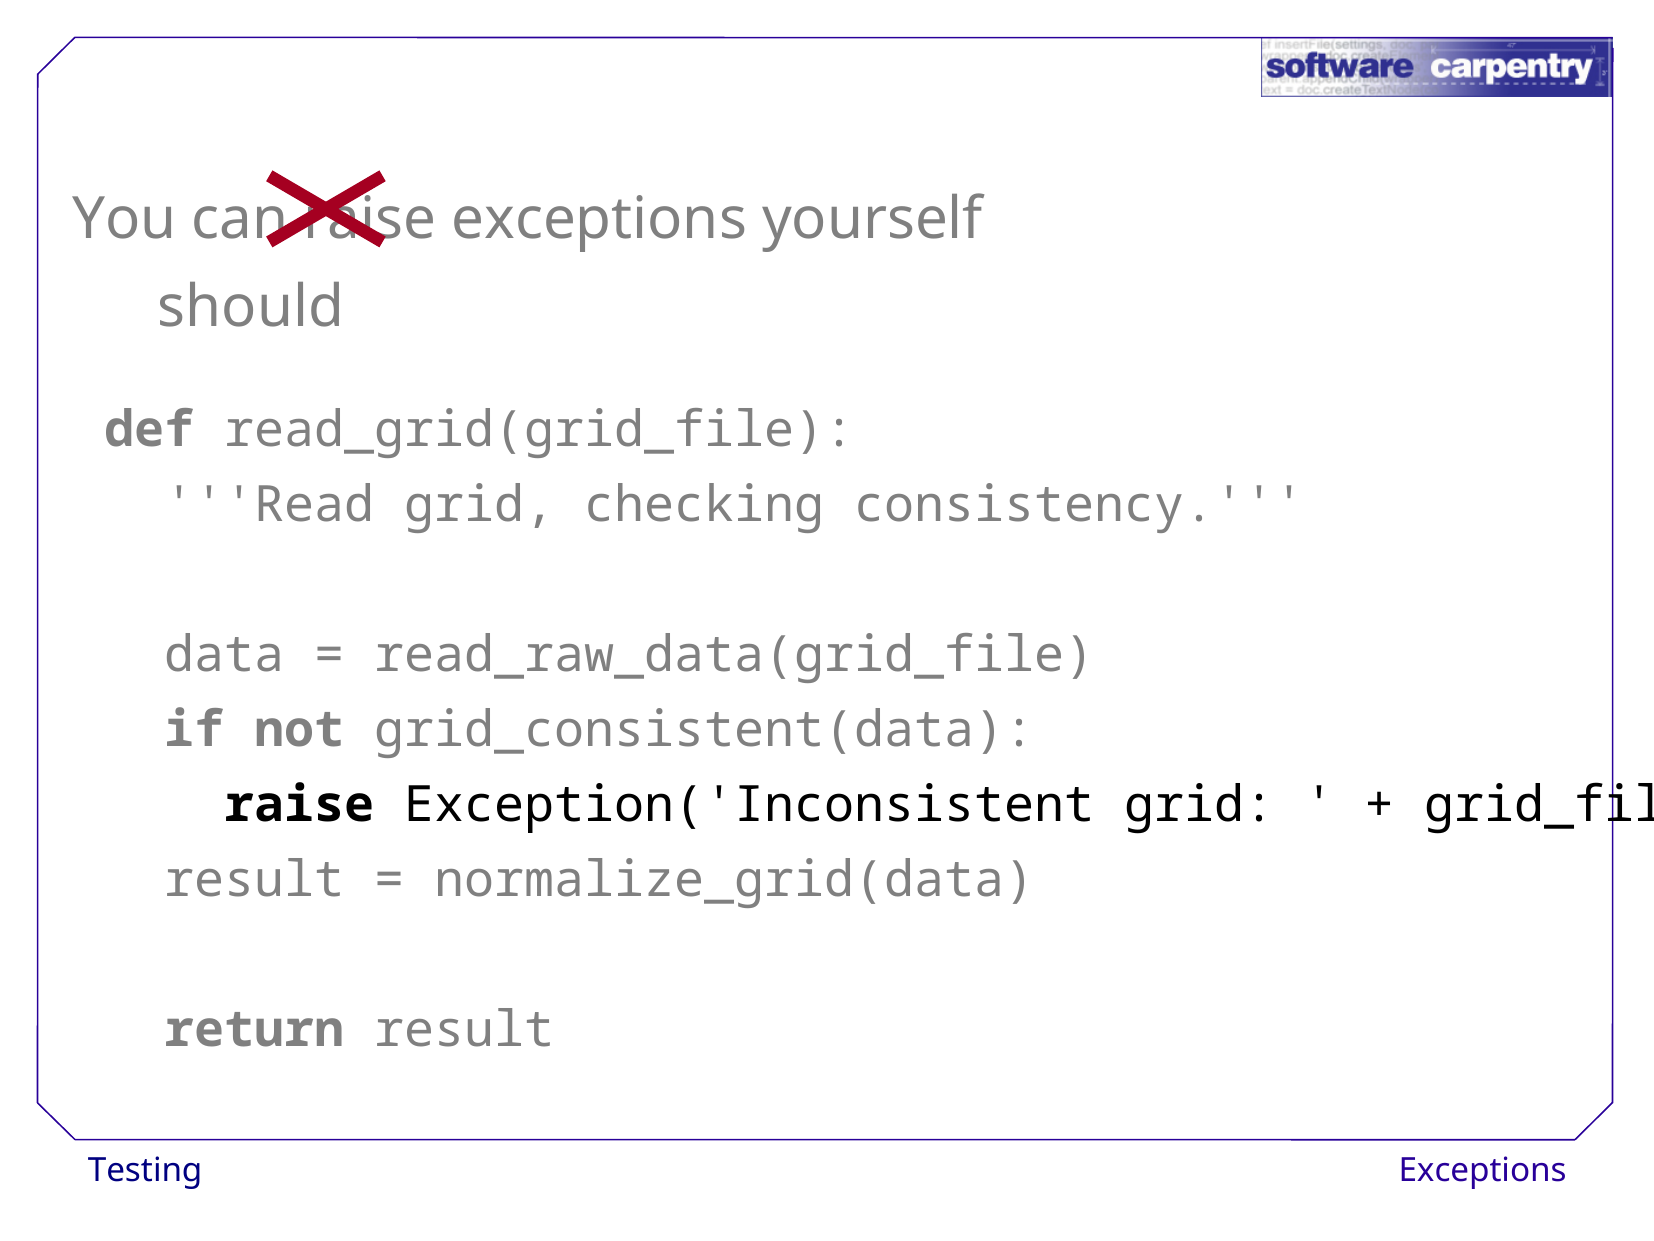

You can raise exceptions yourself
should
def read_grid(grid_file):
 '''Read grid, checking consistency.'''
 data = read_raw_data(grid_file)
 if not grid_consistent(data):
 raise Exception('Inconsistent grid: ' + grid_file)
 result = normalize_grid(data)
 return result